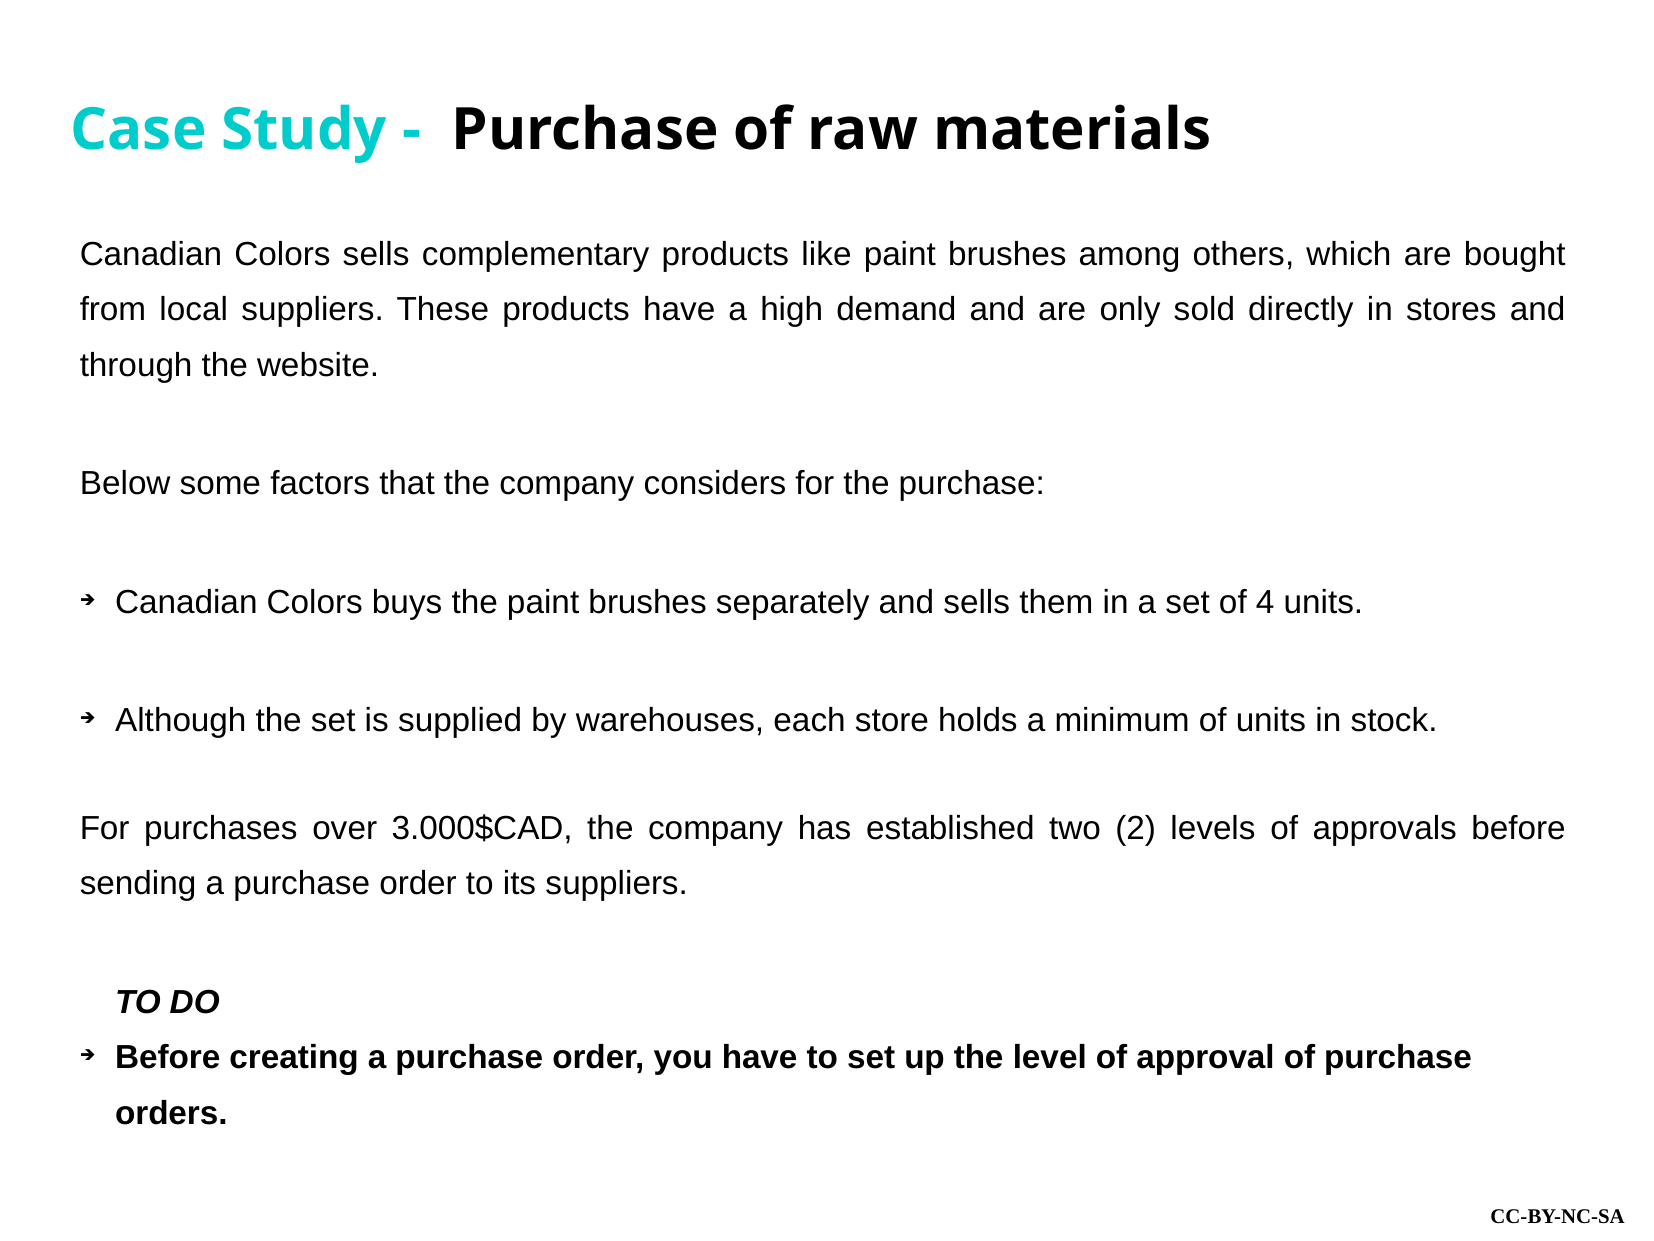

# Case Study - Purchase of raw materials
Canadian Colors sells complementary products like paint brushes among others, which are bought from local suppliers. These products have a high demand and are only sold directly in stores and through the website.
Below some factors that the company considers for the purchase:
Canadian Colors buys the paint brushes separately and sells them in a set of 4 units.
Although the set is supplied by warehouses, each store holds a minimum of units in stock.
For purchases over 3.000$CAD, the company has established two (2) levels of approvals before sending a purchase order to its suppliers.
TO DO
Before creating a purchase order, you have to set up the level of approval of purchase orders.